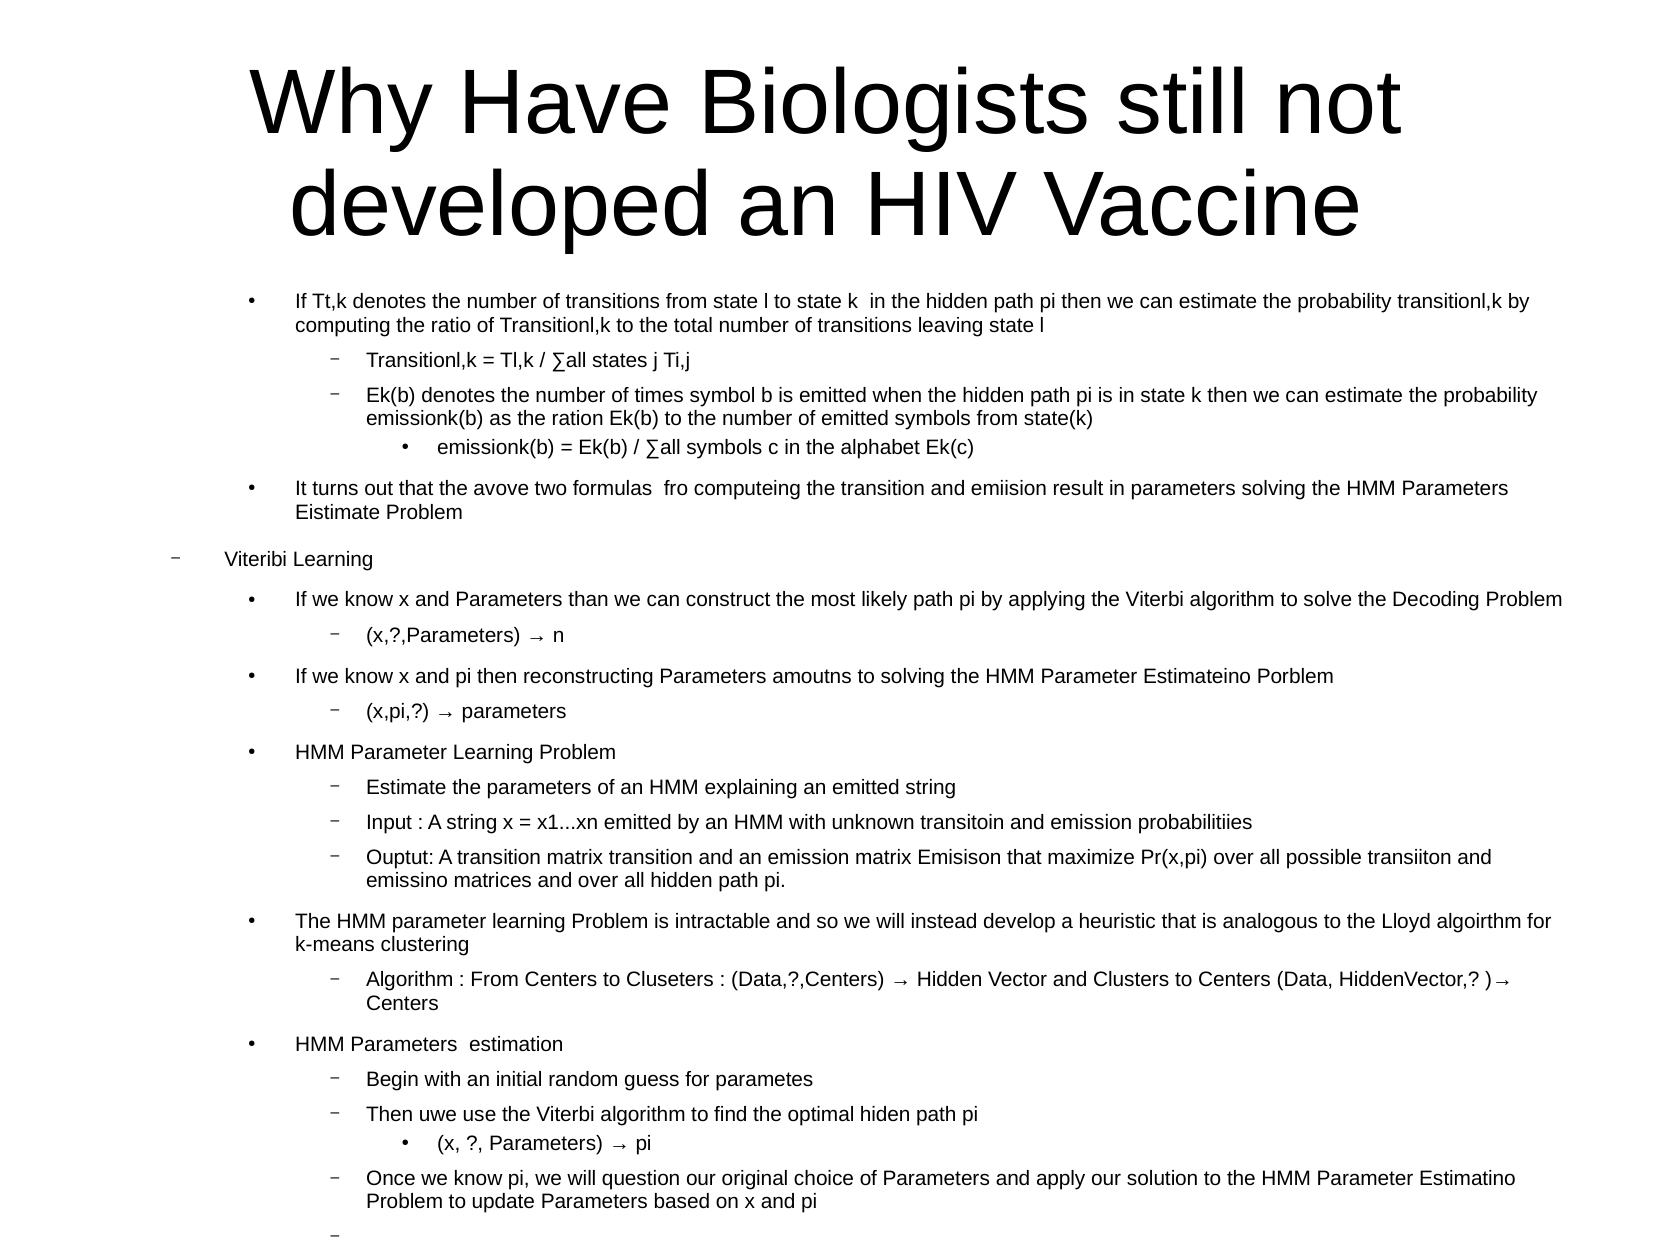

# Why Have Biologists still not developed an HIV Vaccine
If Tt,k denotes the number of transitions from state l to state k in the hidden path pi then we can estimate the probability transitionl,k by computing the ratio of Transitionl,k to the total number of transitions leaving state l
Transitionl,k = Tl,k / ∑all states j Ti,j
Ek(b) denotes the number of times symbol b is emitted when the hidden path pi is in state k then we can estimate the probability emissionk(b) as the ration Ek(b) to the number of emitted symbols from state(k)
emissionk(b) = Ek(b) / ∑all symbols c in the alphabet Ek(c)
It turns out that the avove two formulas fro computeing the transition and emiision result in parameters solving the HMM Parameters Eistimate Problem
Viteribi Learning
If we know x and Parameters than we can construct the most likely path pi by applying the Viterbi algorithm to solve the Decoding Problem
(x,?,Parameters) → n
If we know x and pi then reconstructing Parameters amoutns to solving the HMM Parameter Estimateino Porblem
(x,pi,?) → parameters
HMM Parameter Learning Problem
Estimate the parameters of an HMM explaining an emitted string
Input : A string x = x1...xn emitted by an HMM with unknown transitoin and emission probabilitiies
Ouptut: A transition matrix transition and an emission matrix Emisison that maximize Pr(x,pi) over all possible transiiton and emissino matrices and over all hidden path pi.
The HMM parameter learning Problem is intractable and so we will instead develop a heuristic that is analogous to the Lloyd algoirthm for k-means clustering
Algorithm : From Centers to Cluseters : (Data,?,Centers) → Hidden Vector and Clusters to Centers (Data, HiddenVector,? )→ Centers
HMM Parameters estimation
Begin with an initial random guess for parametes
Then uwe use the Viterbi algorithm to find the optimal hiden path pi
(x, ?, Parameters) → pi
Once we know pi, we will question our original choice of Parameters and apply our solution to the HMM Parameter Estimatino Problem to update Parameters based on x and pi